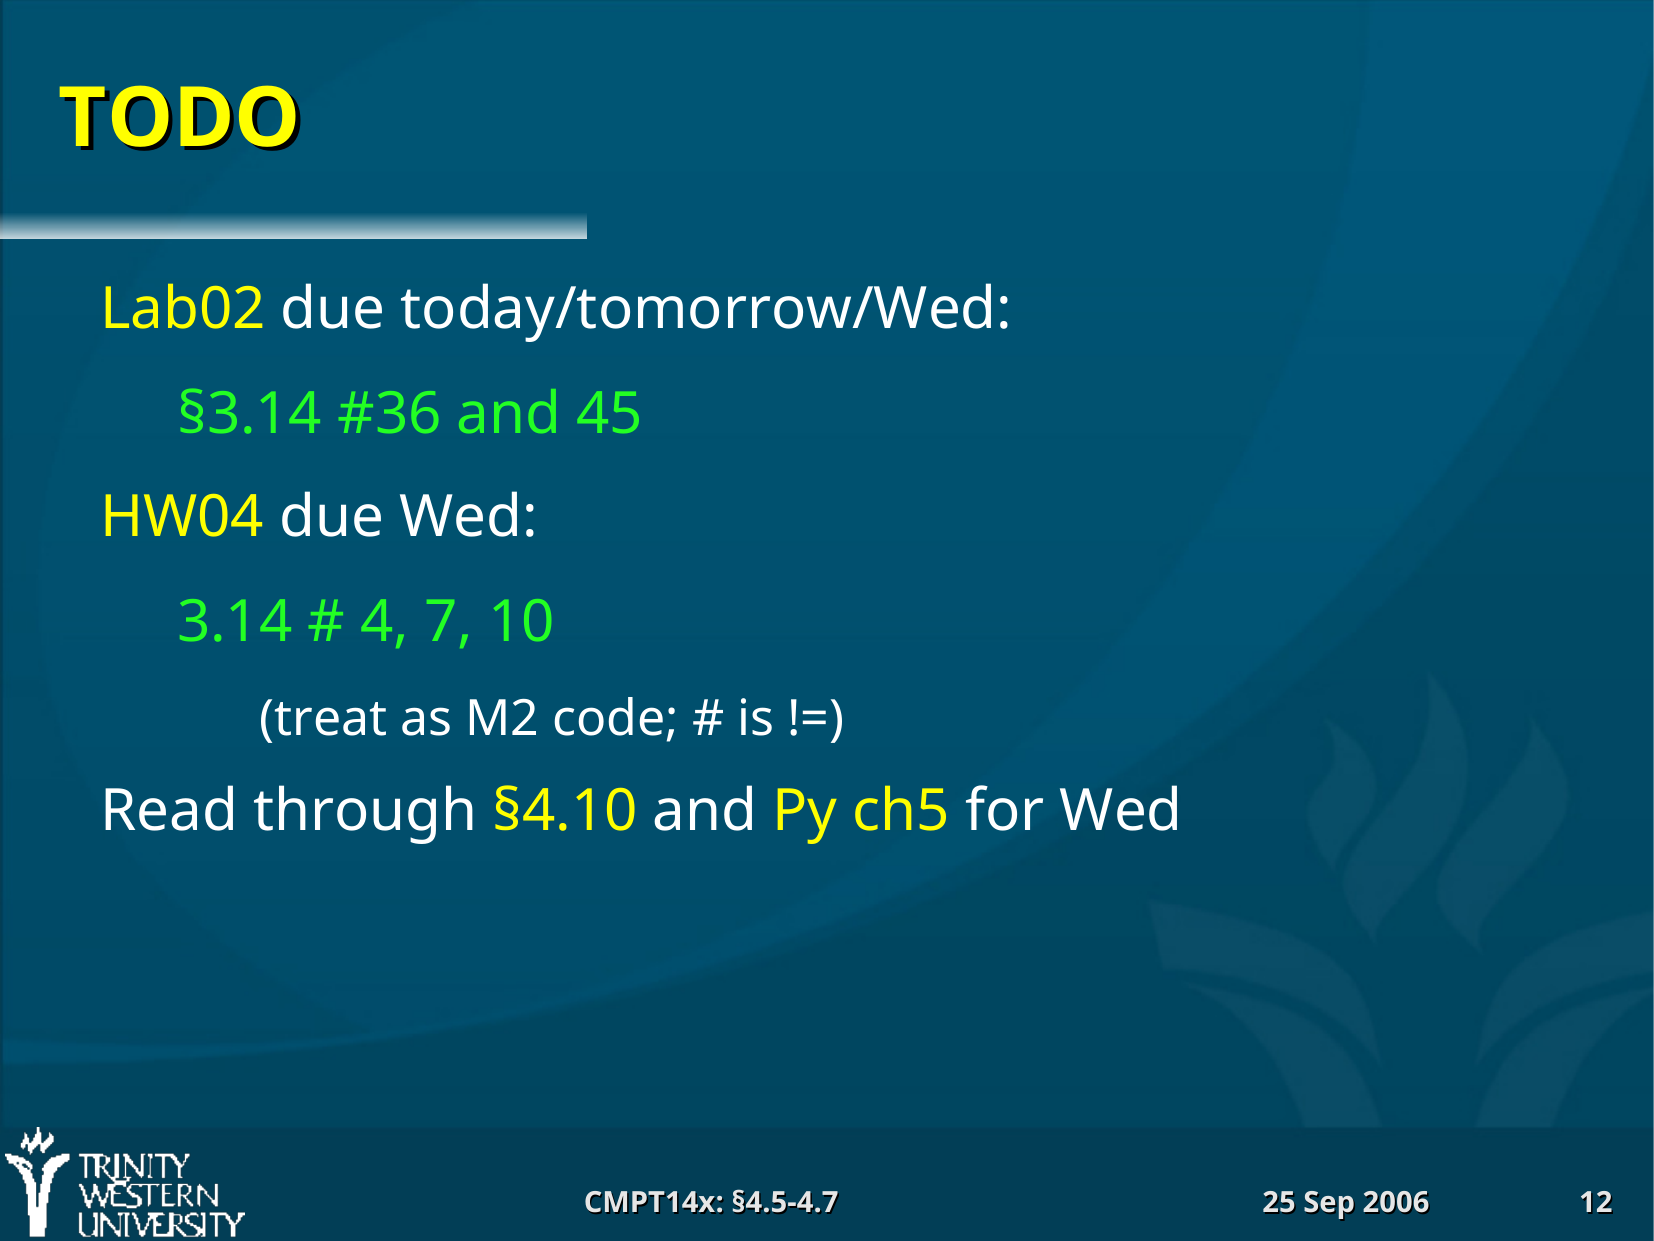

# TODO
Lab02 due today/tomorrow/Wed:
§3.14 #36 and 45
HW04 due Wed:
3.14 # 4, 7, 10
(treat as M2 code; # is !=)
Read through §4.10 and Py ch5 for Wed
CMPT14x: §4.5-4.7
25 Sep 2006
12